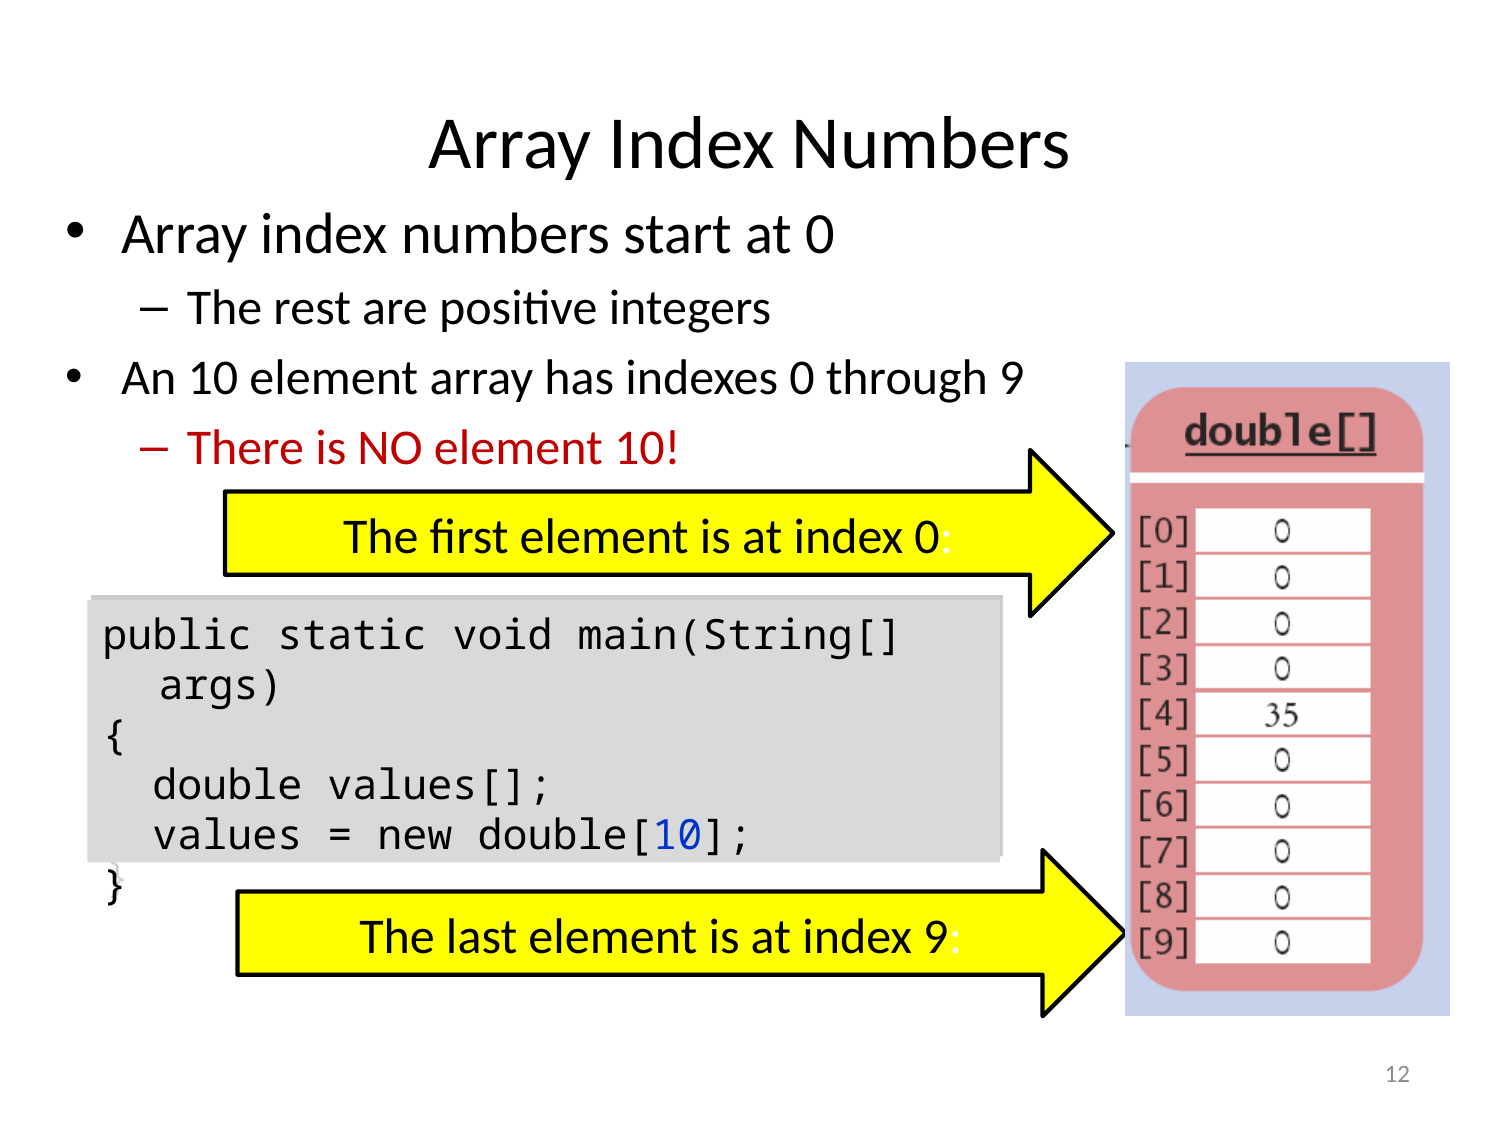

# Array Index Numbers
Array index numbers start at 0
The rest are positive integers
An 10 element array has indexes 0 through 9
There is NO element 10!
The first element is at index 0:
public static void main(String[] args)
{
 double values[];
 values = new double[10];
}
The last element is at index 9: